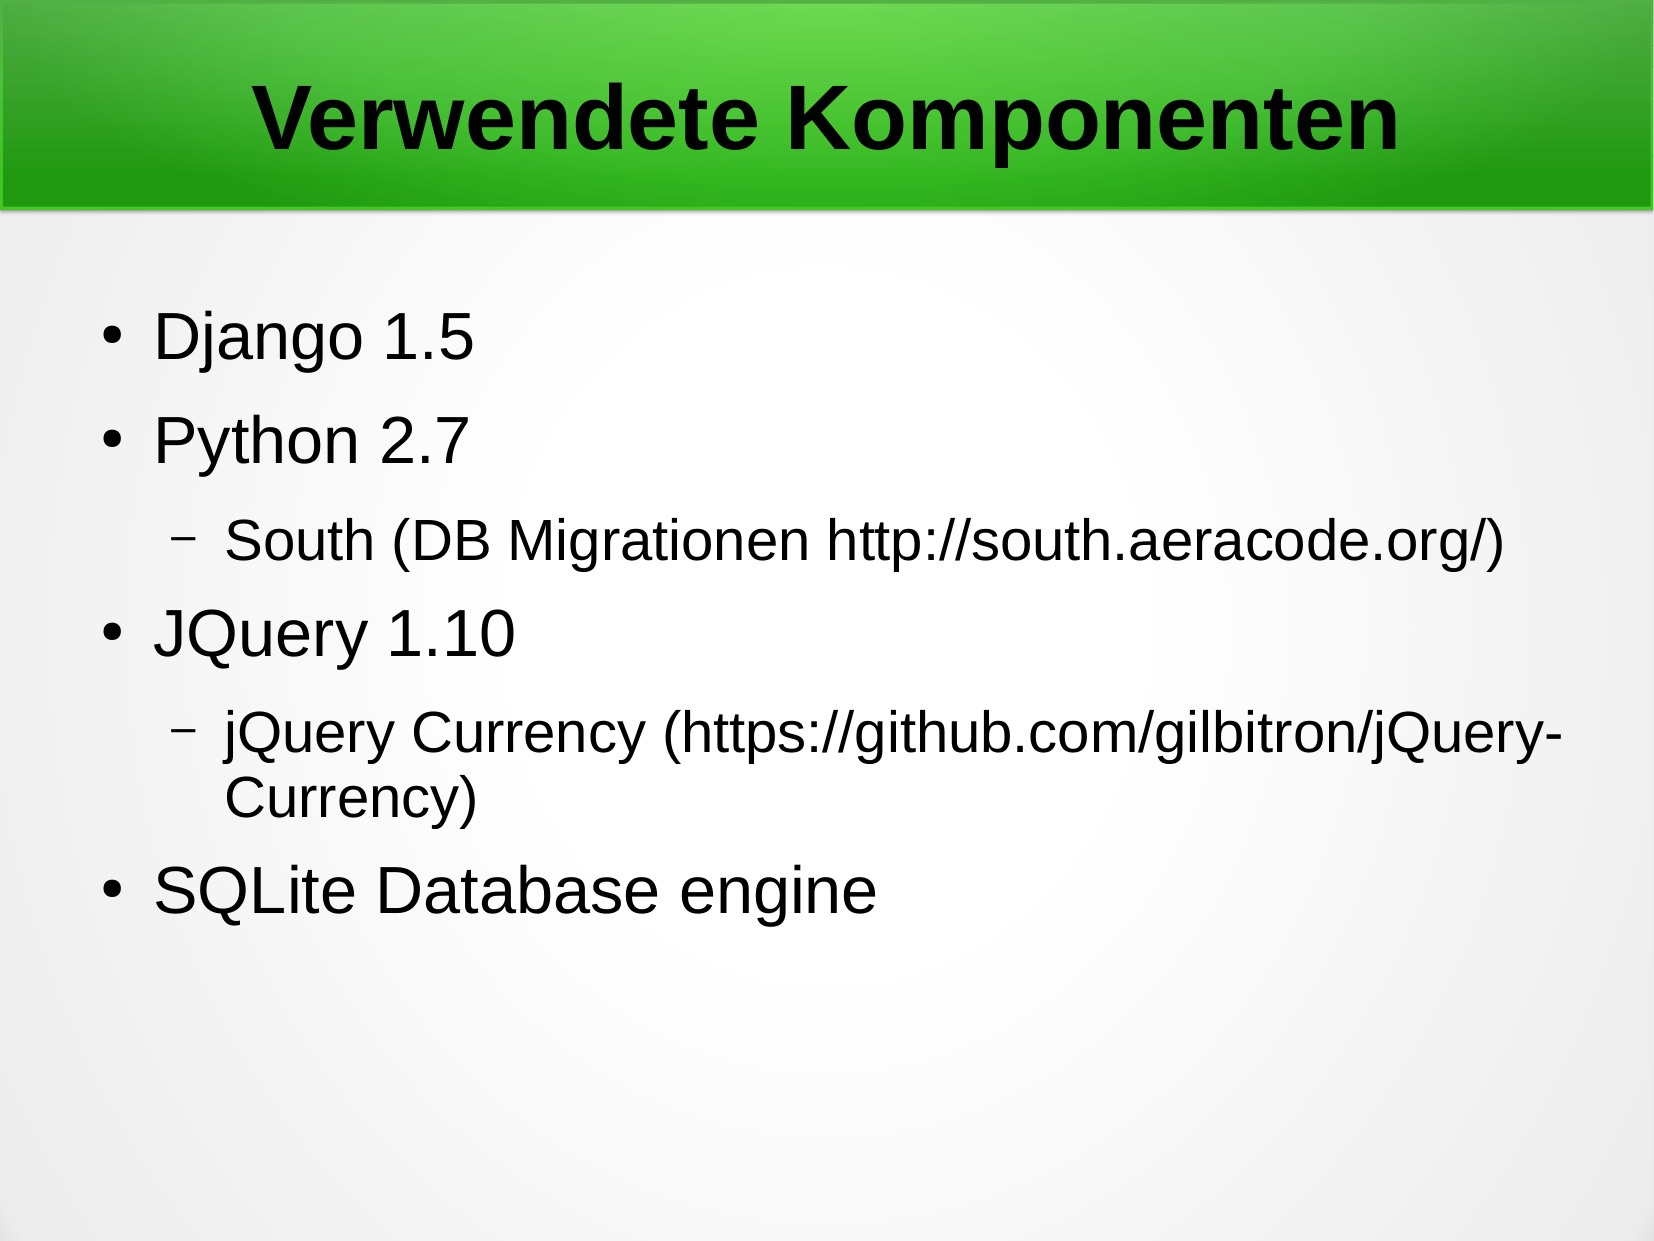

# Verwendete Komponenten
Django 1.5
Python 2.7
South (DB Migrationen http://south.aeracode.org/)
JQuery 1.10
jQuery Currency (https://github.com/gilbitron/jQuery-Currency)
SQLite Database engine